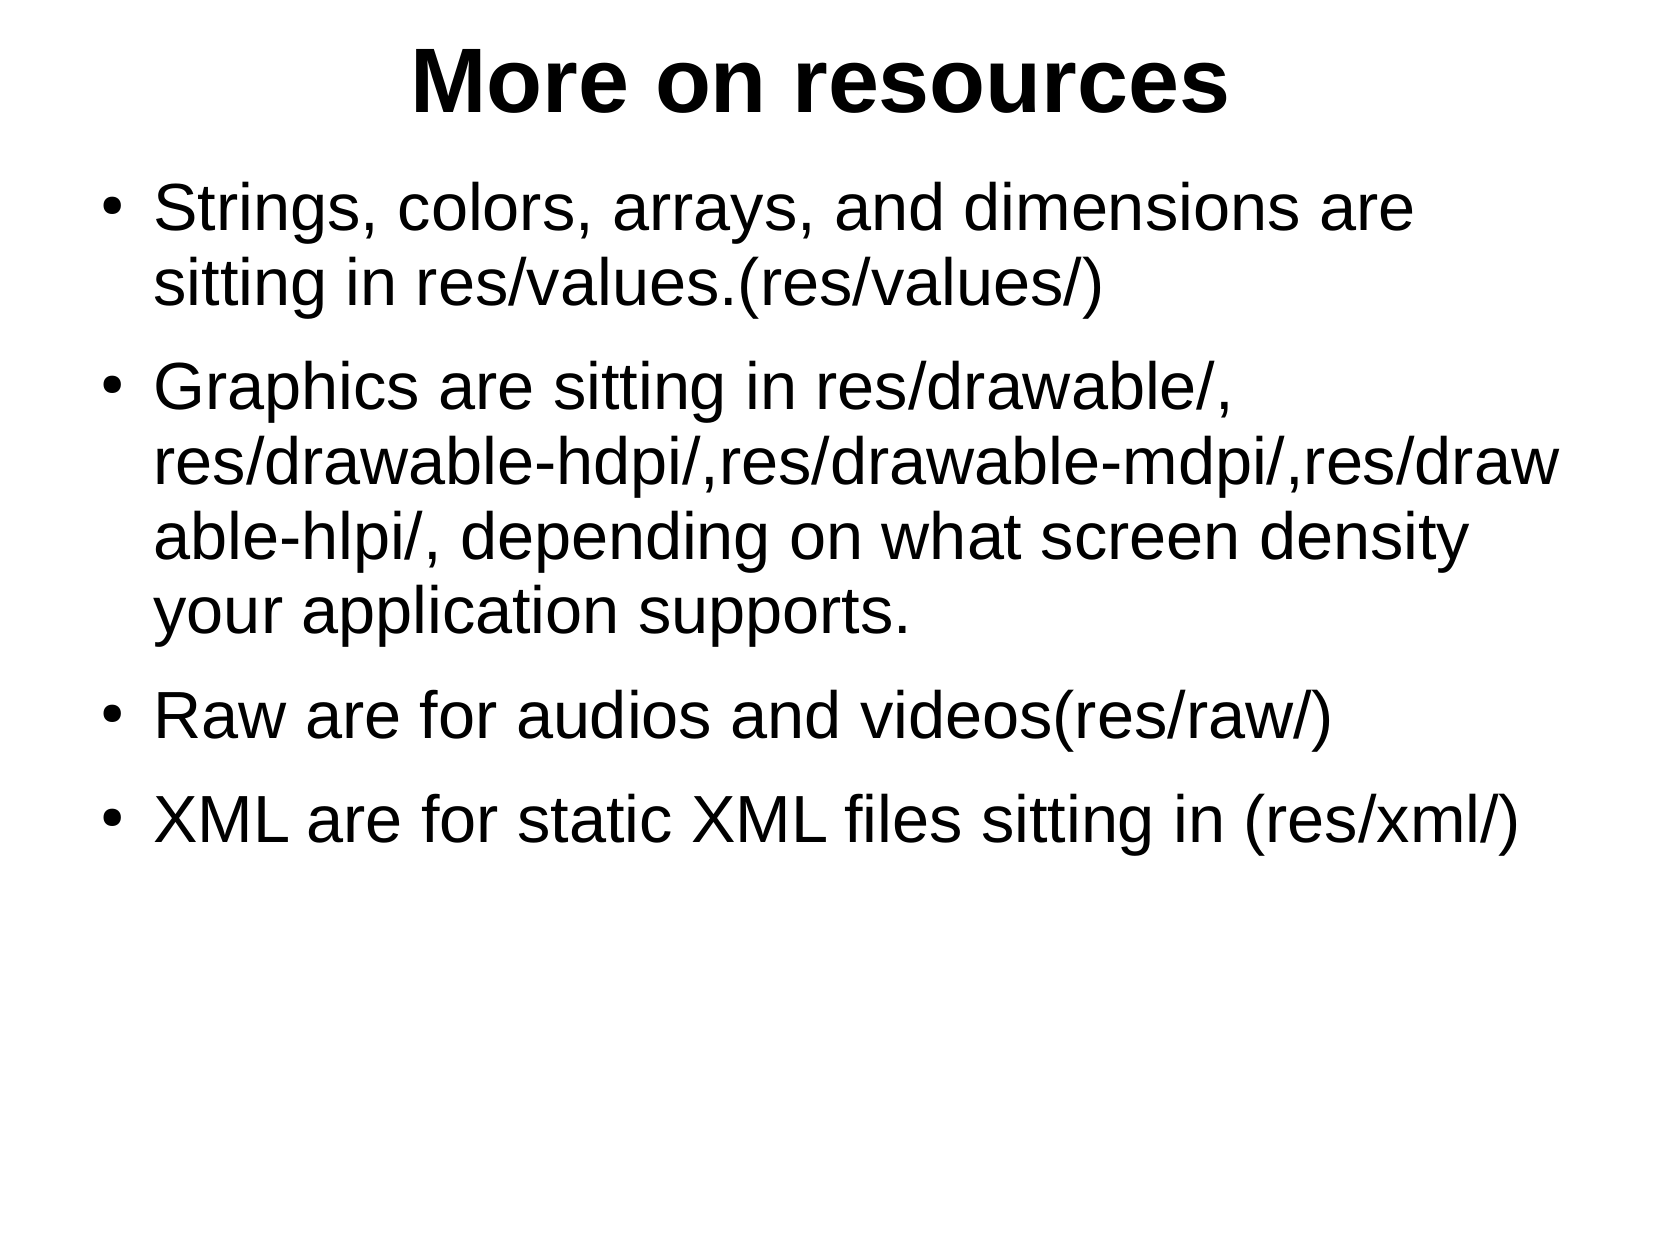

# More on resources
Strings, colors, arrays, and dimensions are sitting in res/values.(res/values/)
Graphics are sitting in res/drawable/, res/drawable-hdpi/,res/drawable-mdpi/,res/drawable-hlpi/, depending on what screen density your application supports.
Raw are for audios and videos(res/raw/)
XML are for static XML files sitting in (res/xml/)